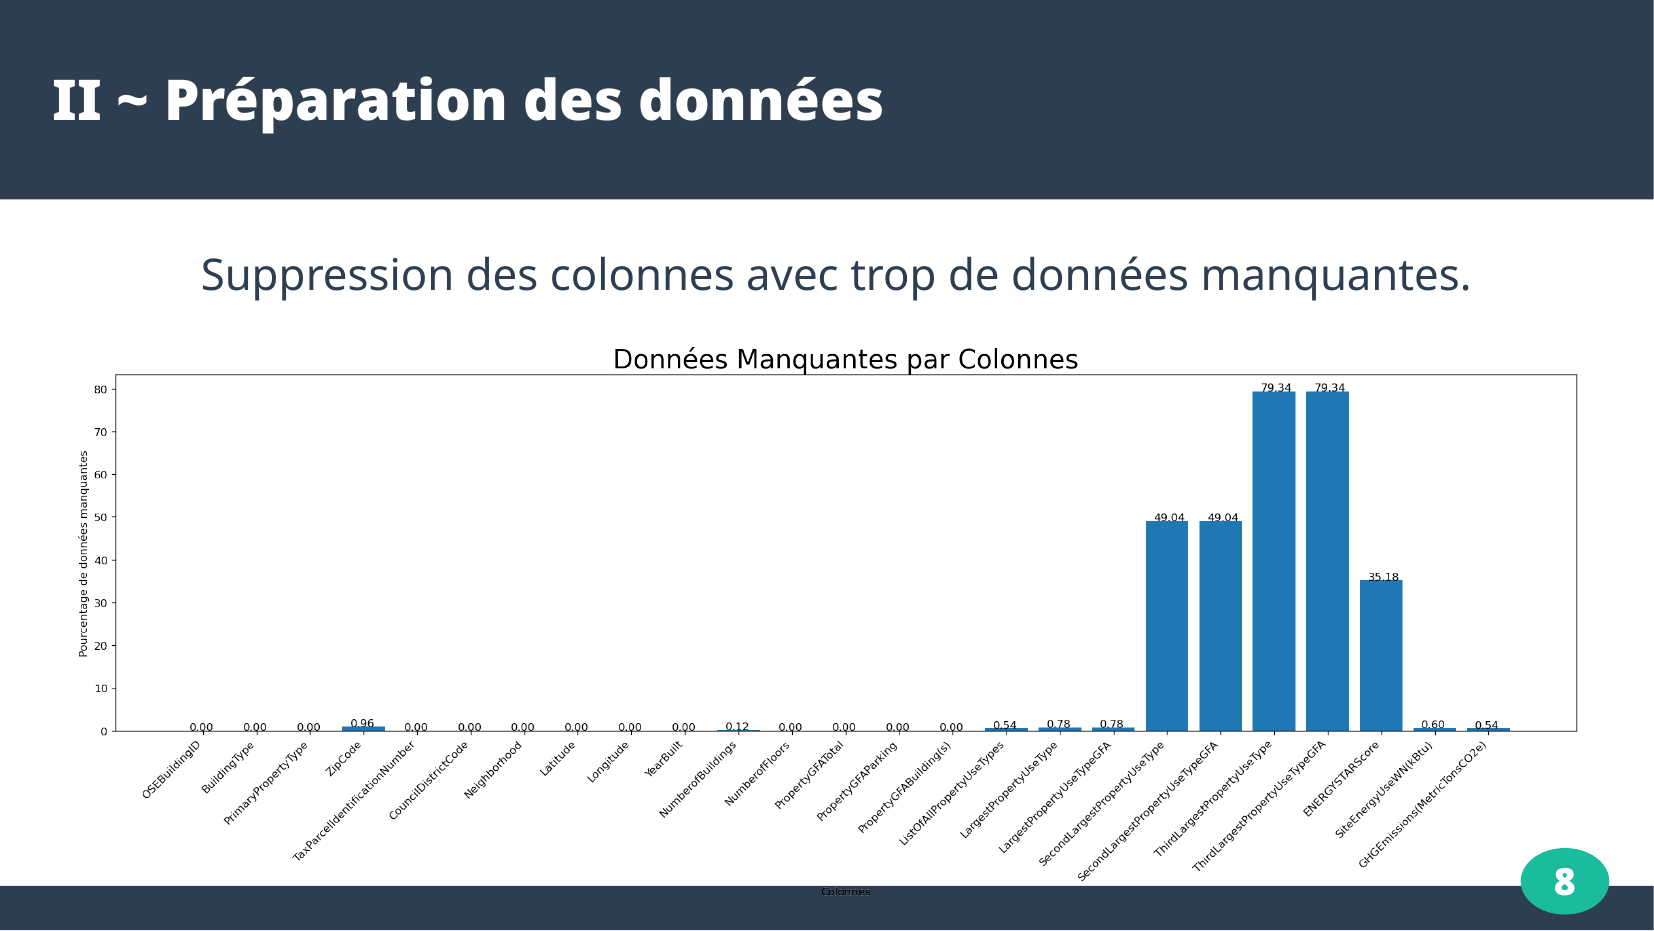

# II ~ Préparation des données
Suppression des colonnes avec trop de données manquantes.
8